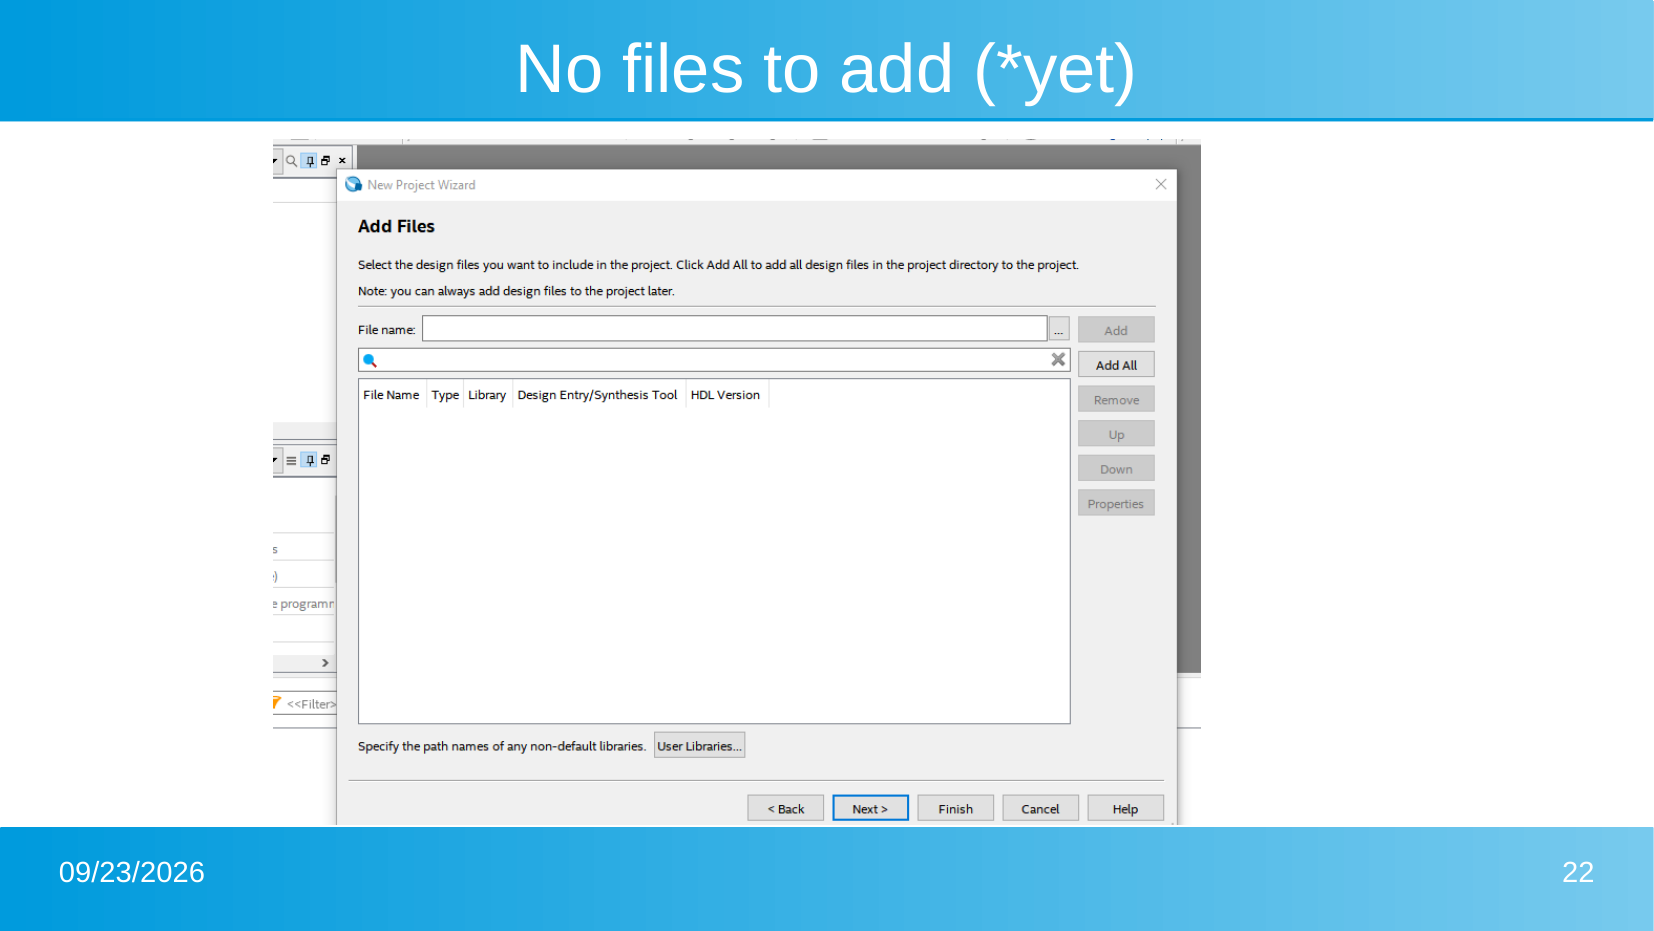

# No files to add (*yet)
22